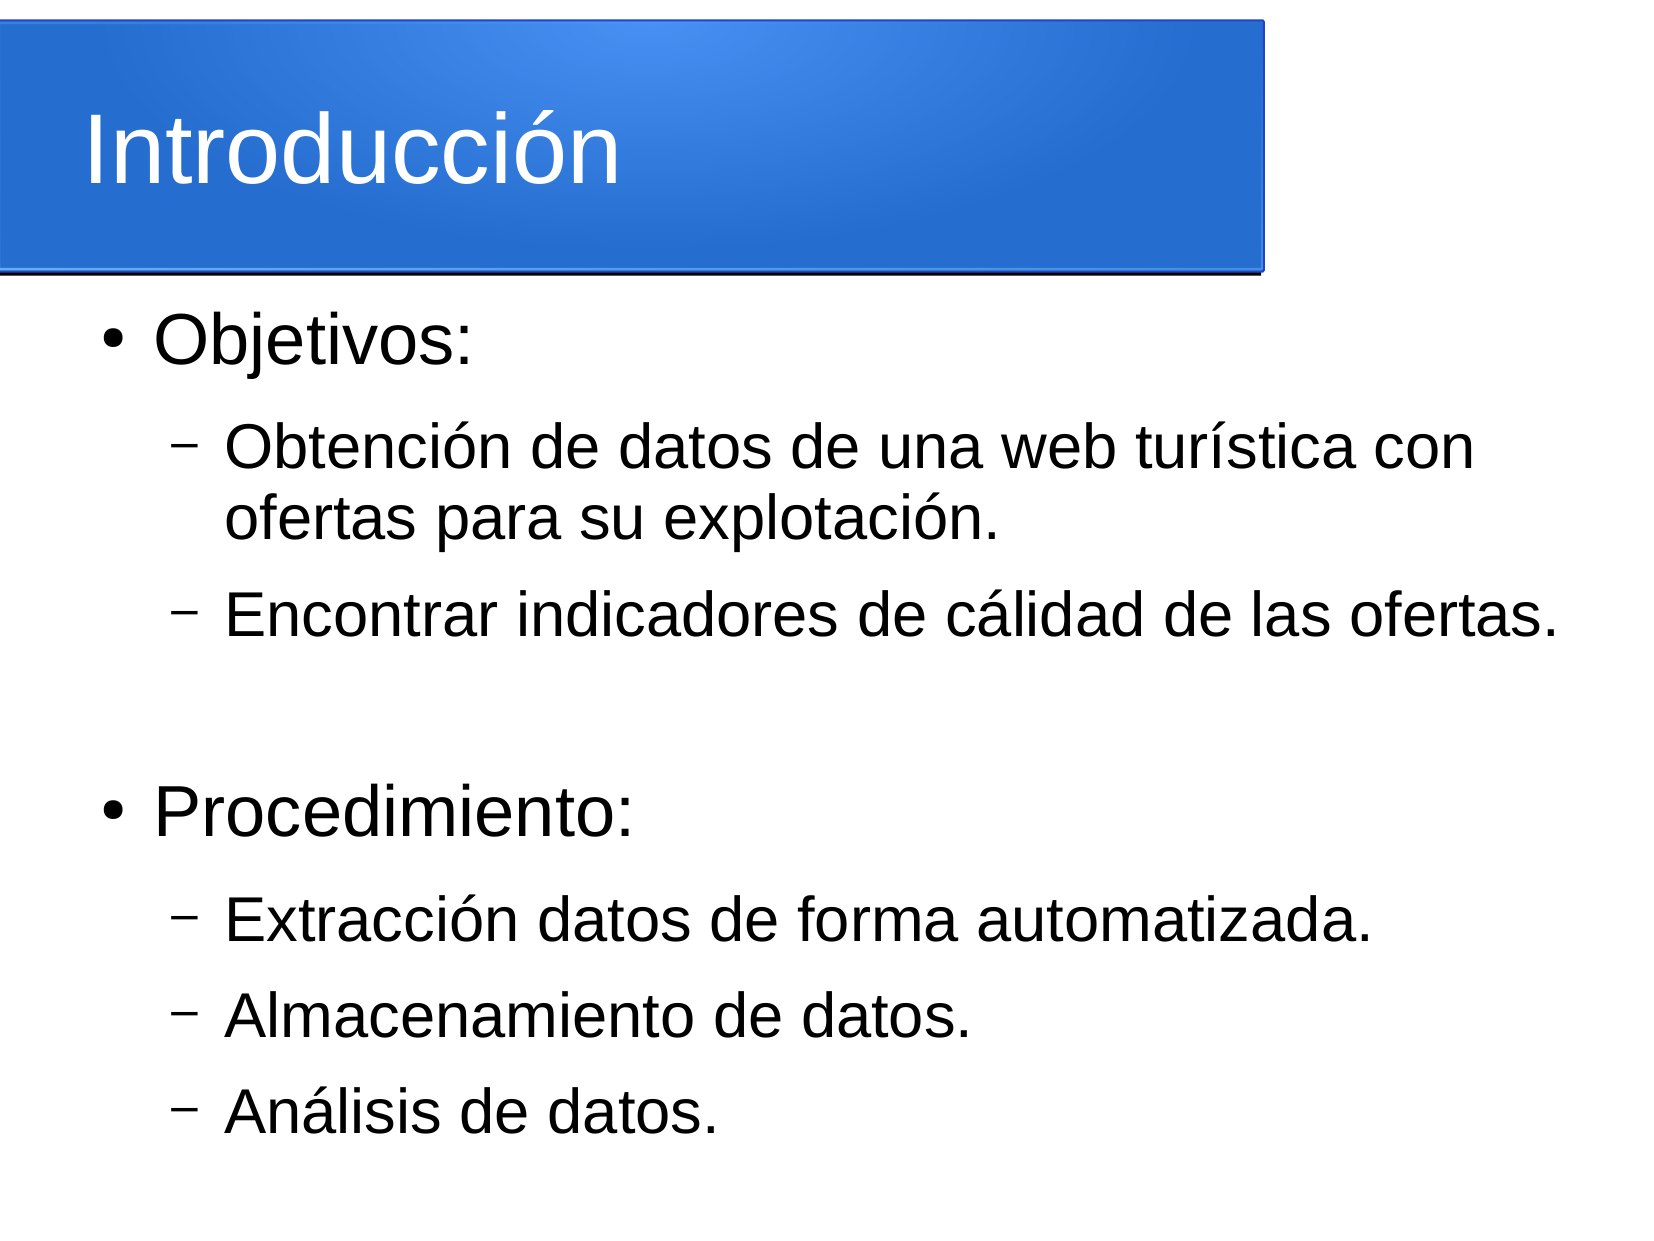

# Introducción
Objetivos:
Obtención de datos de una web turística con ofertas para su explotación.
Encontrar indicadores de cálidad de las ofertas.
Procedimiento:
Extracción datos de forma automatizada.
Almacenamiento de datos.
Análisis de datos.